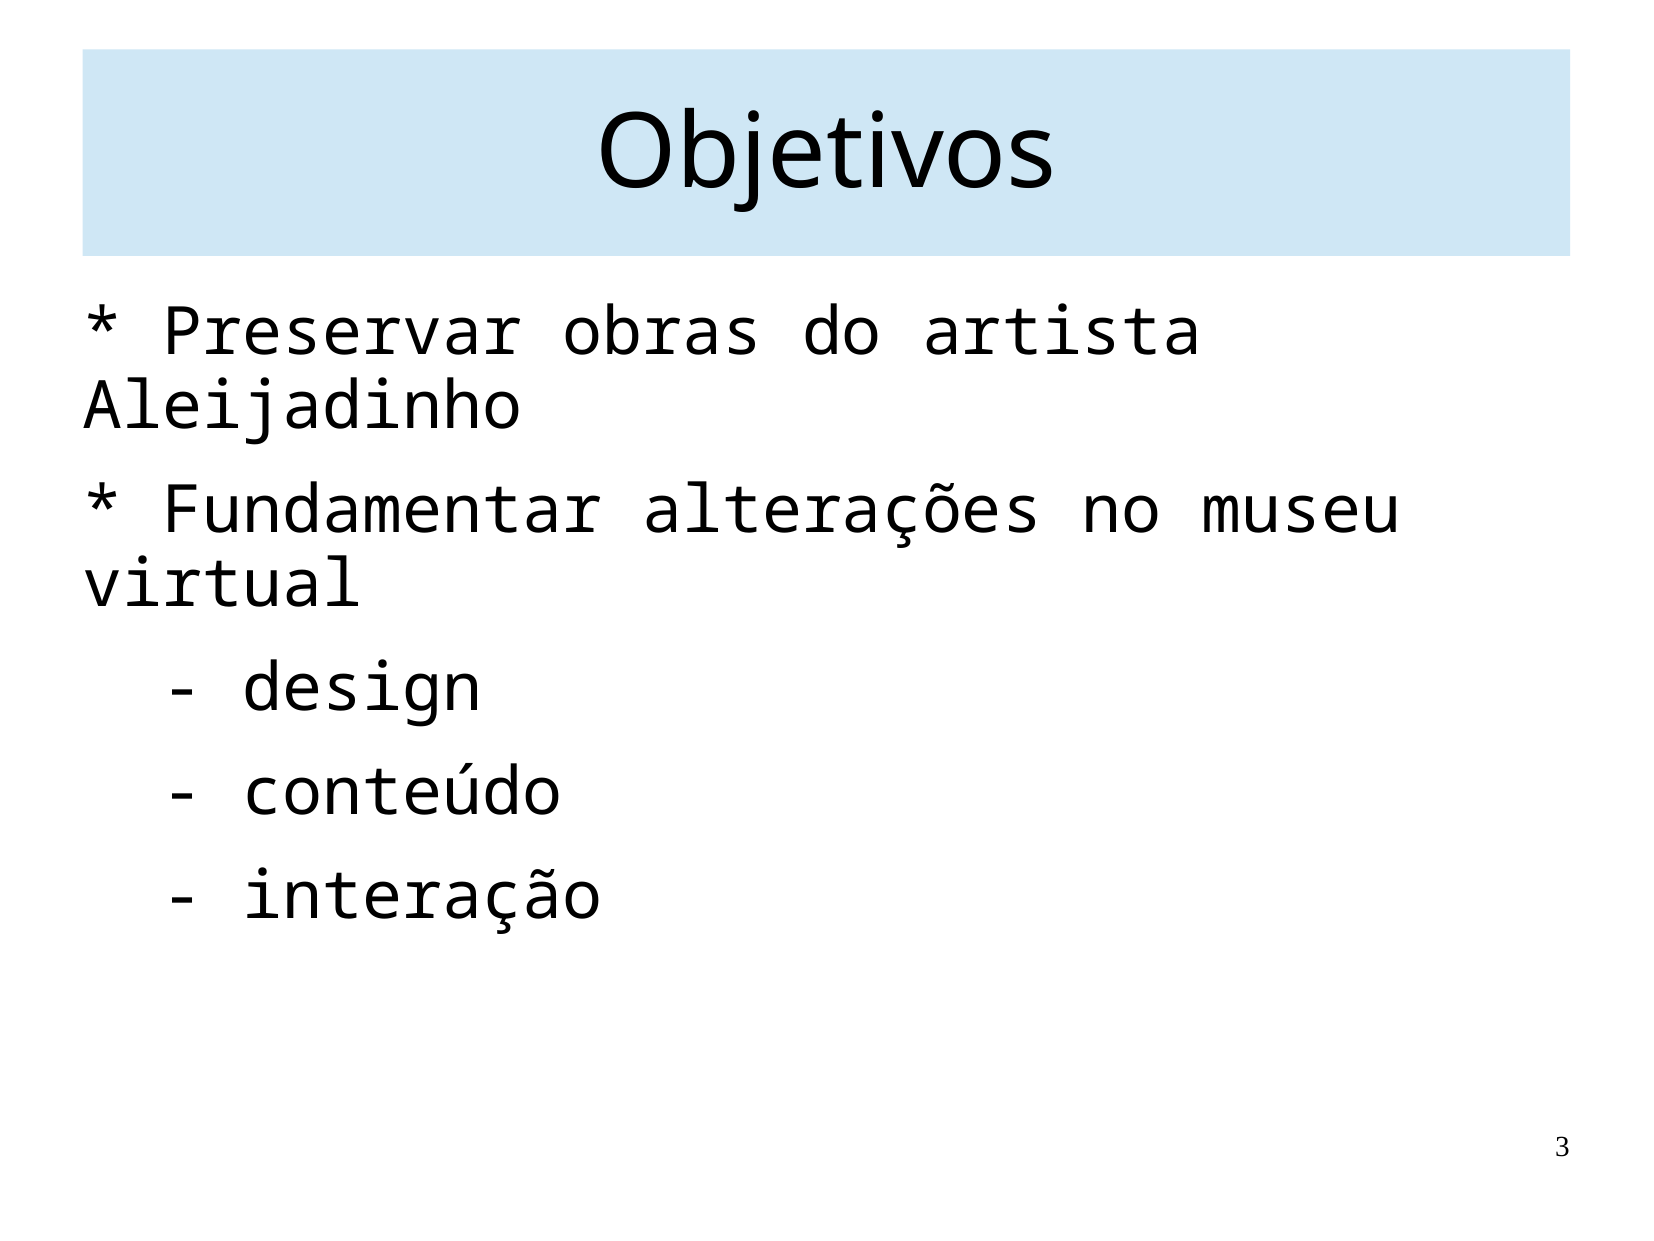

# Objetivos
* Preservar obras do artista Aleijadinho
* Fundamentar alterações no museu virtual
 - design
 - conteúdo
 - interação
3